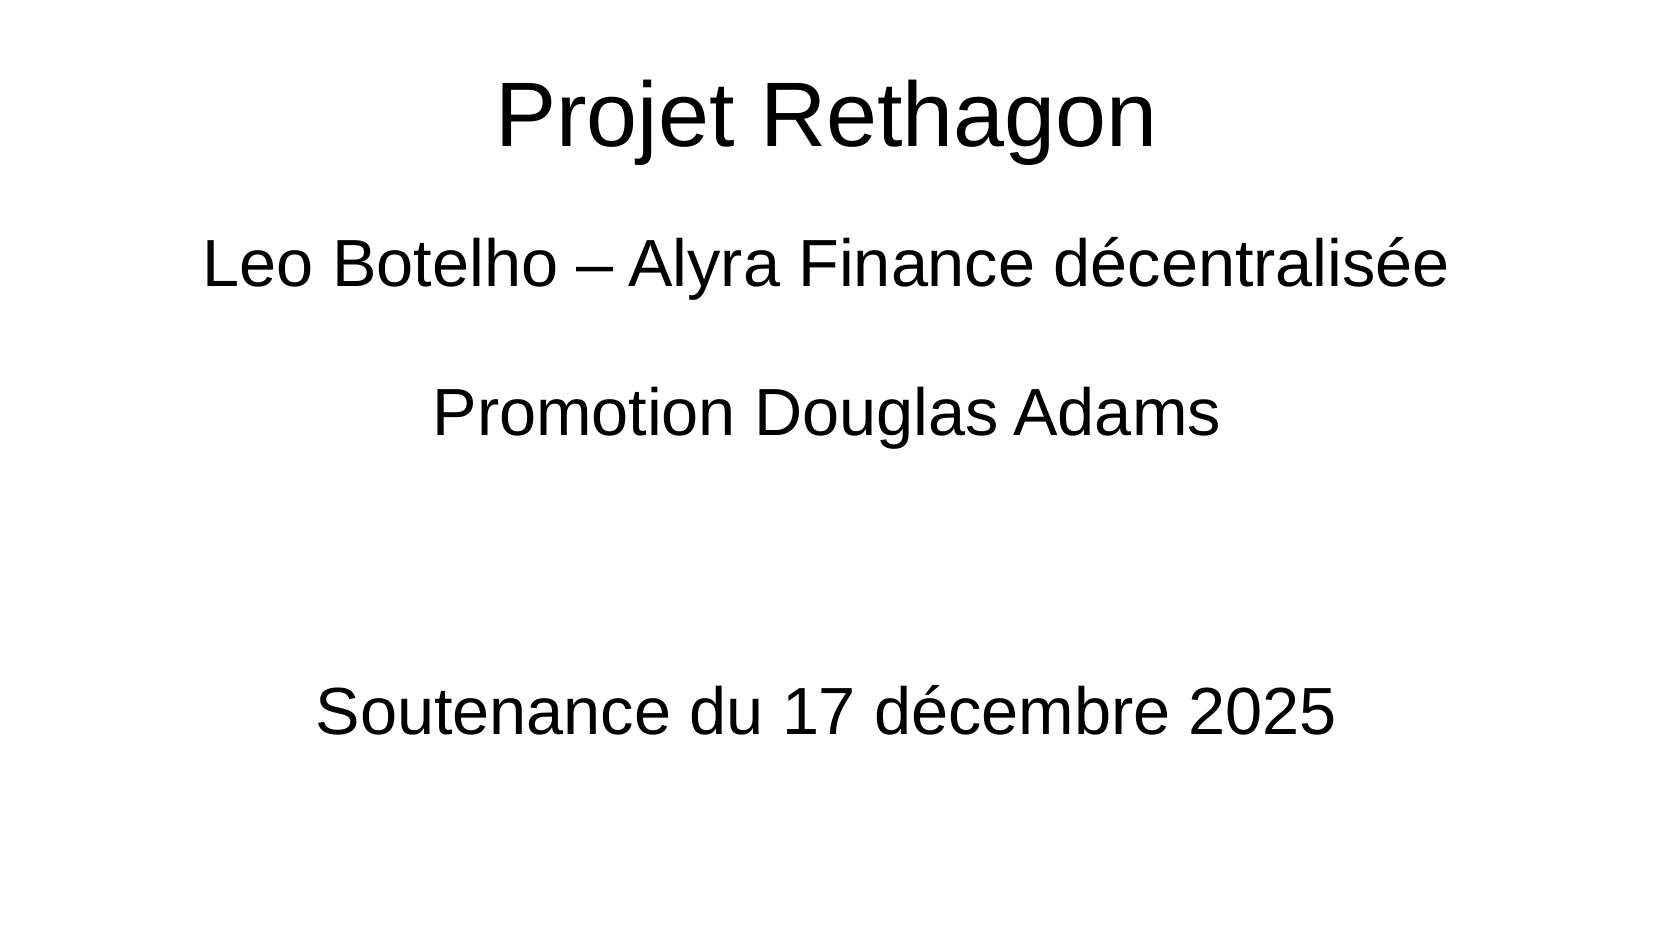

# Projet Rethagon
Leo Botelho – Alyra Finance décentralisée
Promotion Douglas Adams
Soutenance du 17 décembre 2025